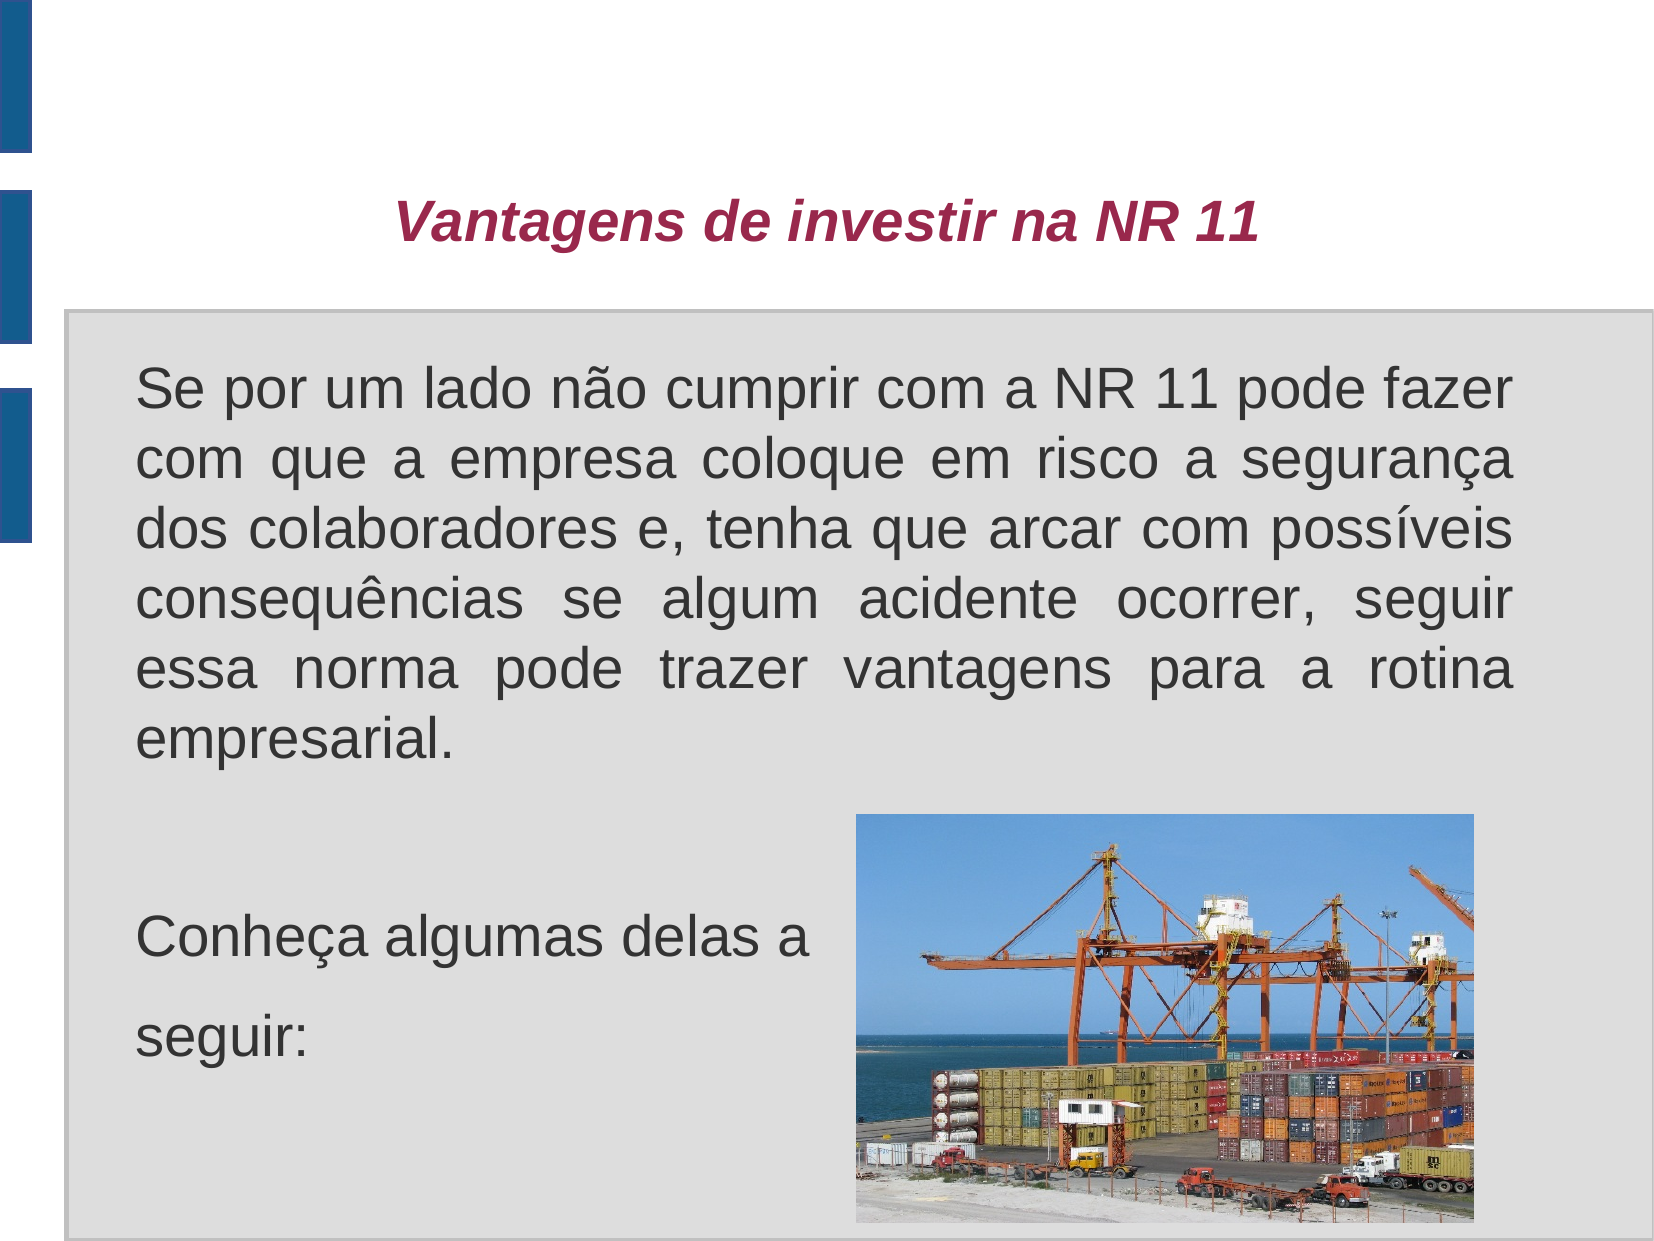

# Vantagens de investir na NR 11
Se por um lado não cumprir com a NR 11 pode fazer com que a empresa coloque em risco a segurança dos colaboradores e, tenha que arcar com possíveis consequências se algum acidente ocorrer, seguir essa norma pode trazer vantagens para a rotina empresarial.
Conheça algumas delas a
seguir: